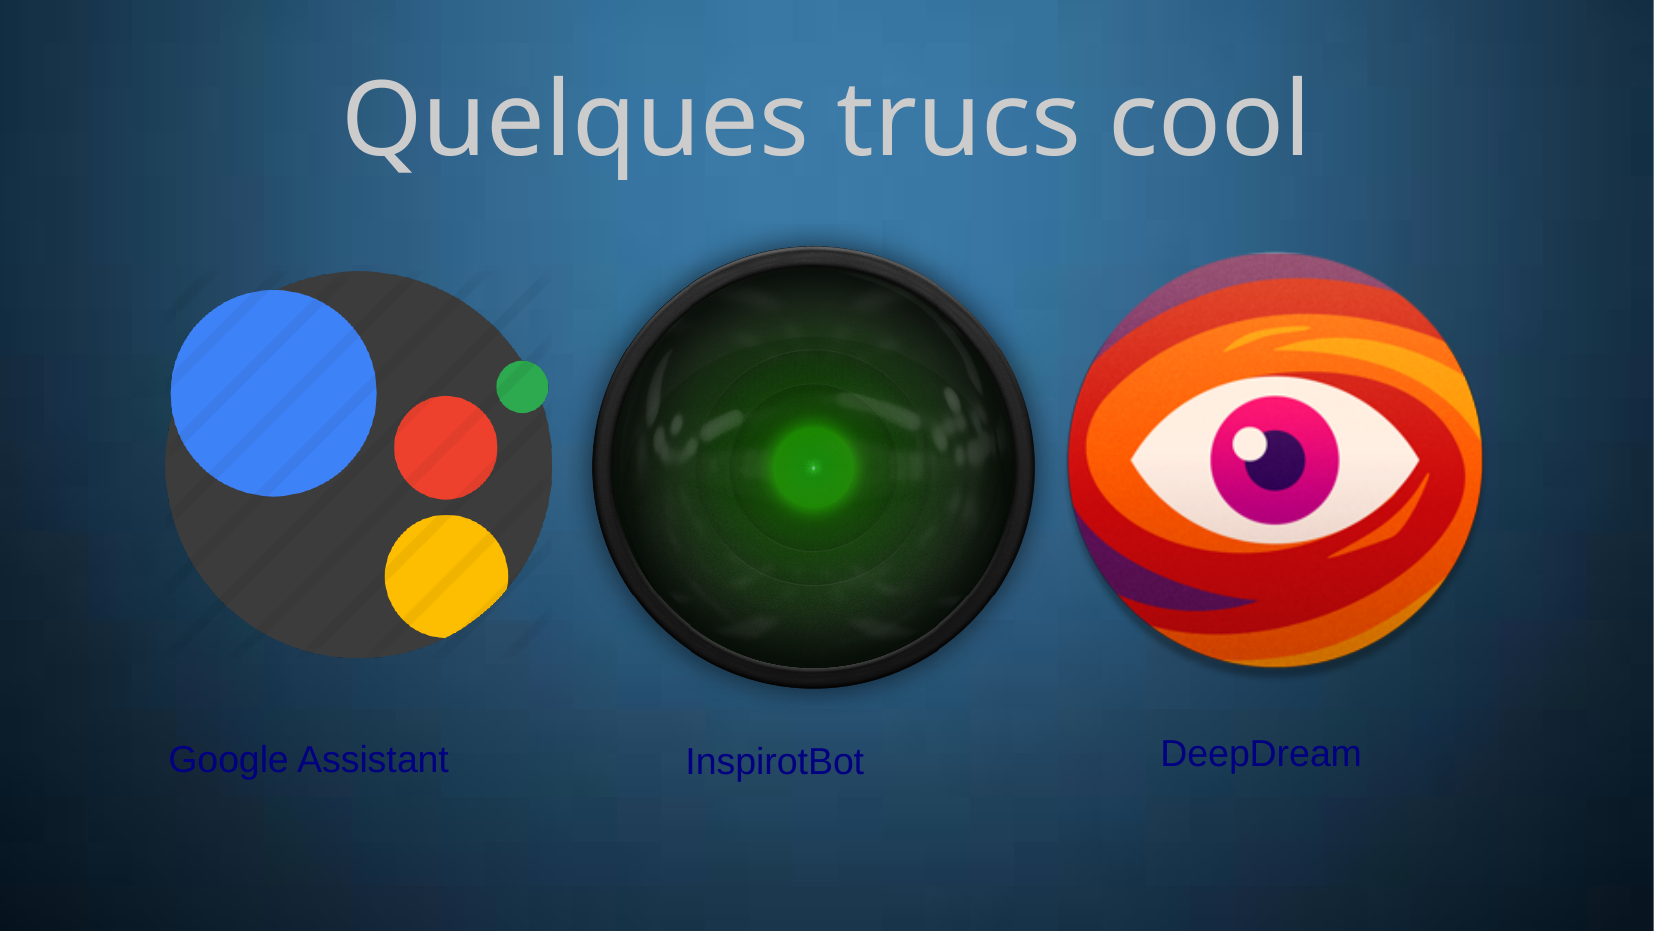

# Quelques trucs cool
DeepDream
Google Assistant
InspirotBot